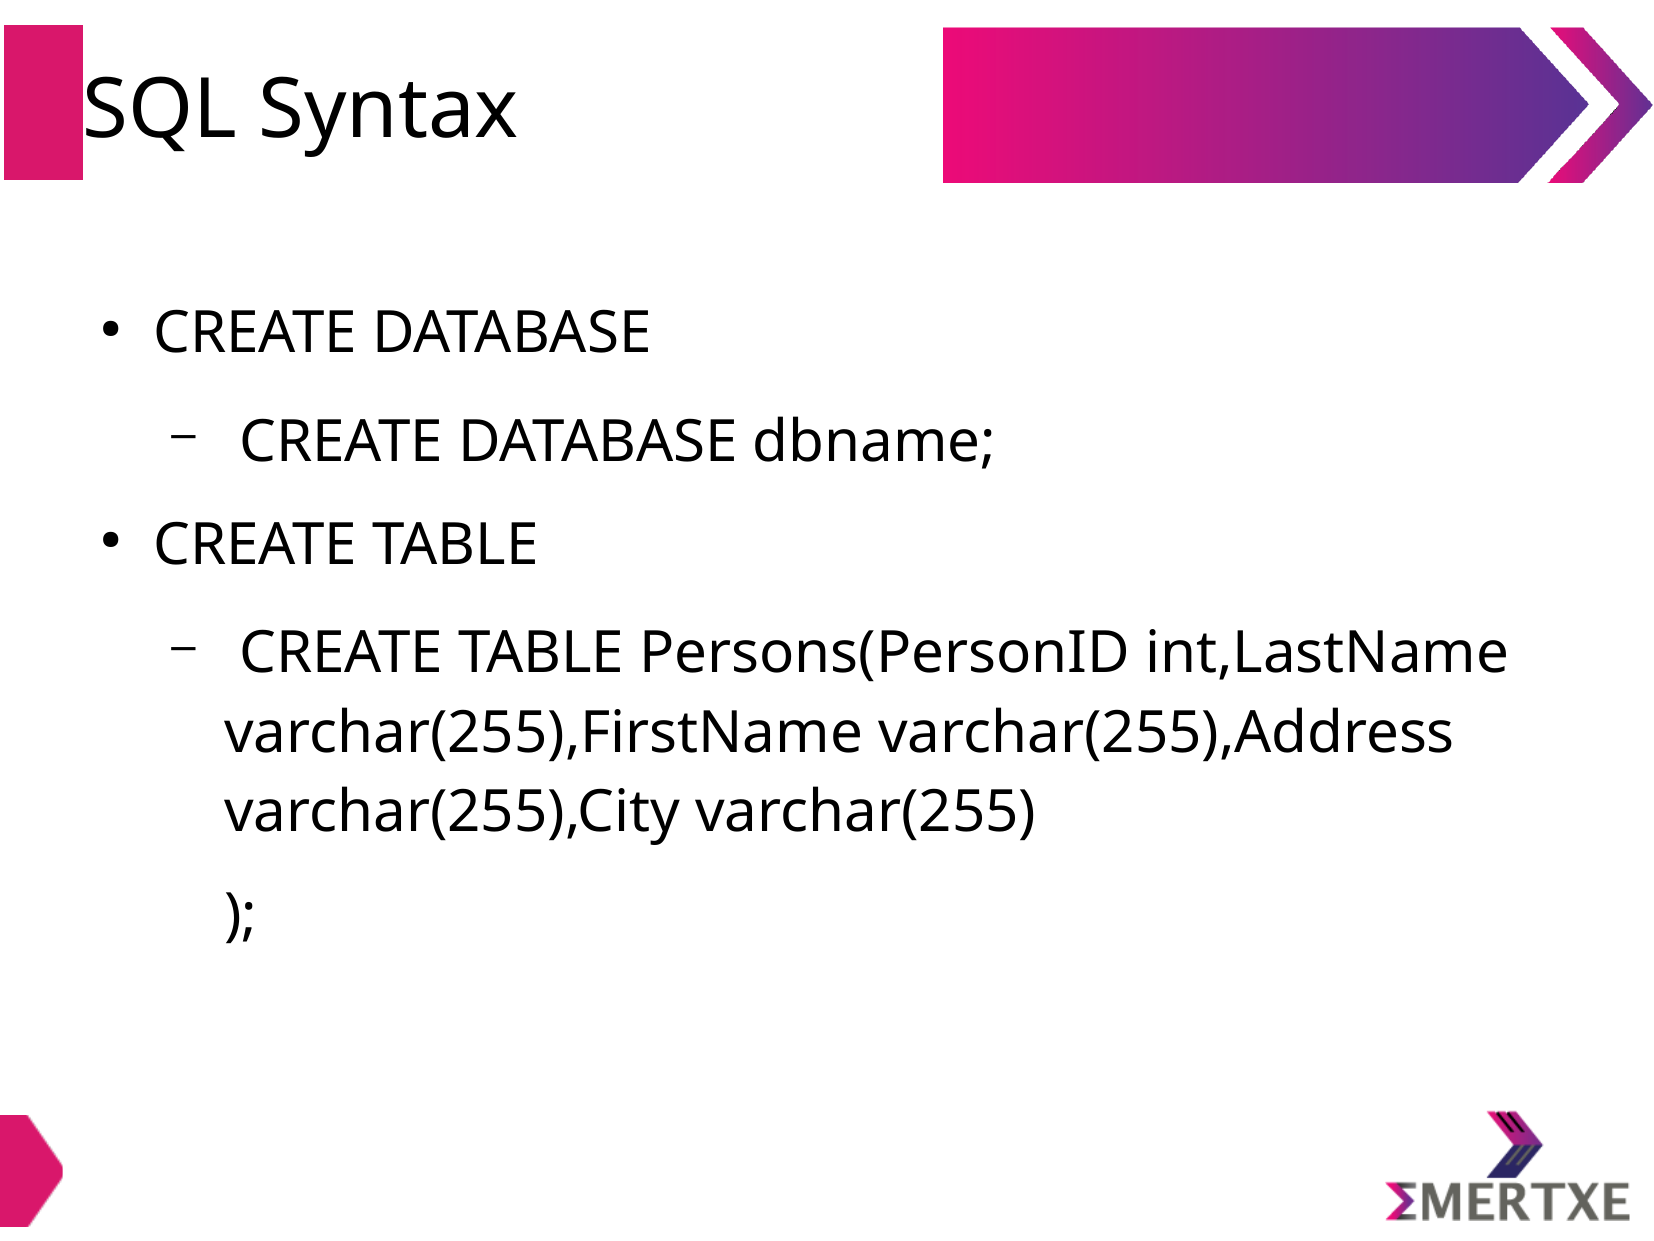

# SQL Syntax
CREATE DATABASE
 CREATE DATABASE dbname;
CREATE TABLE
 CREATE TABLE Persons(PersonID int,LastName varchar(255),FirstName varchar(255),Address varchar(255),City varchar(255)
);